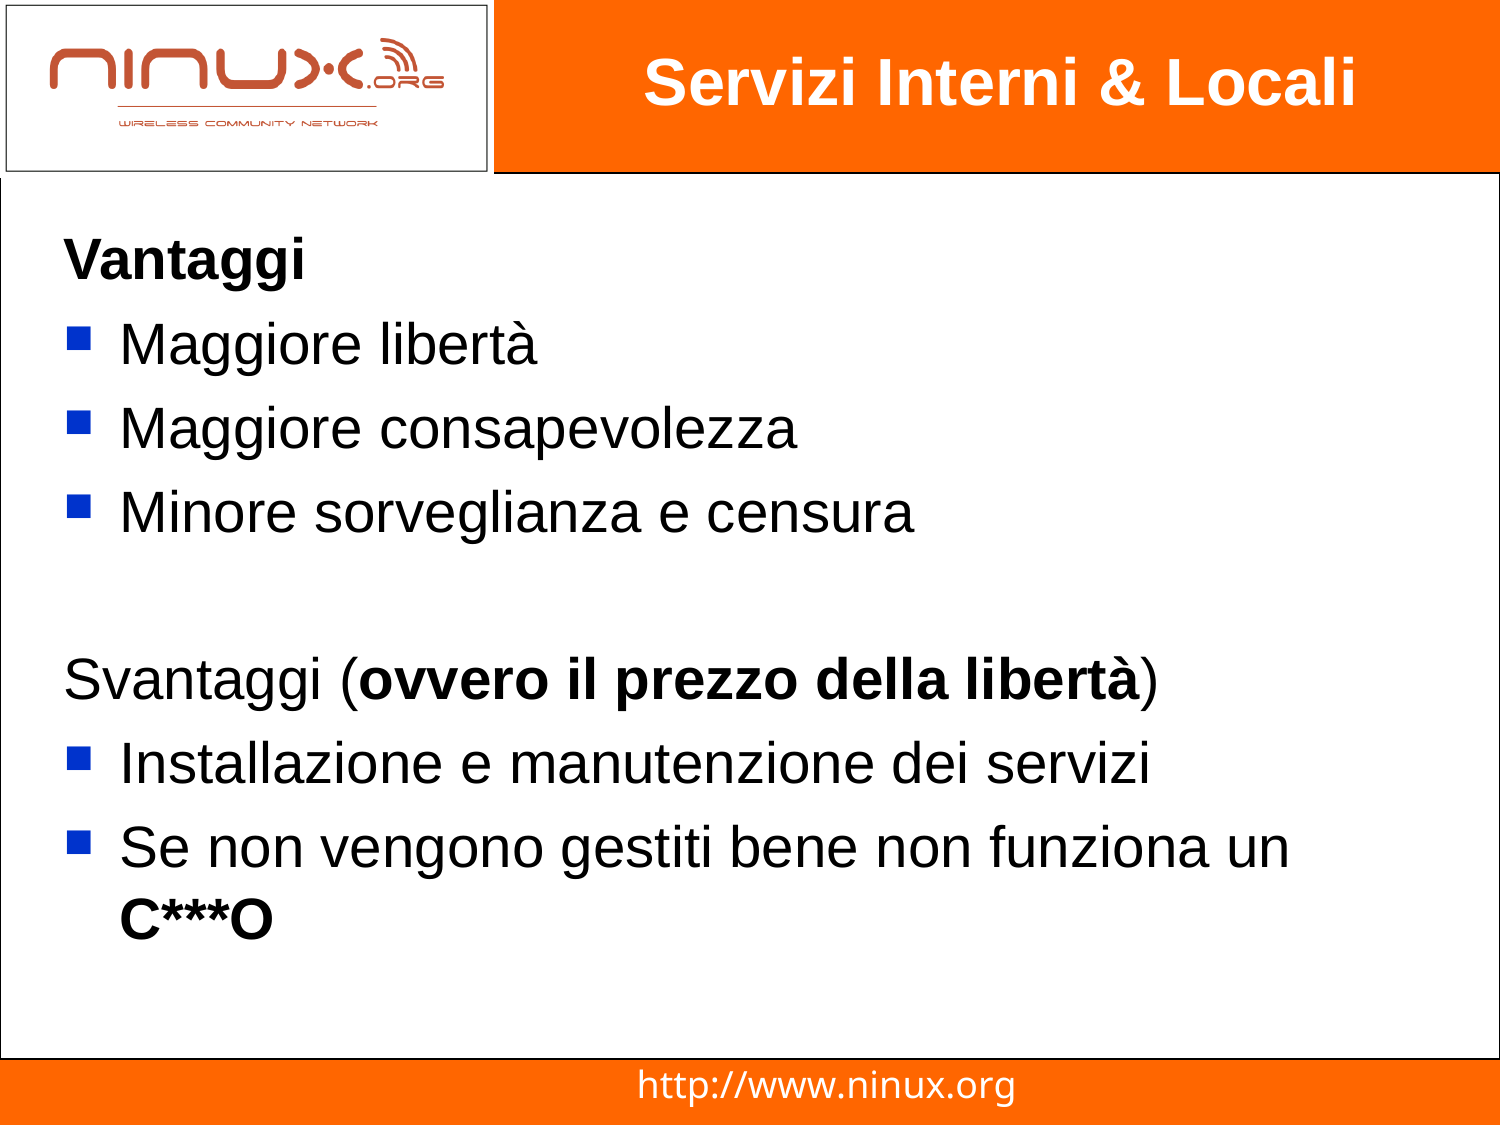

Servizi Interni & Locali
# Vantaggi
Maggiore libertà
Maggiore consapevolezza
Minore sorveglianza e censura
Svantaggi (ovvero il prezzo della libertà)
Installazione e manutenzione dei servizi
Se non vengono gestiti bene non funziona un C***O
http://www.ninux.org